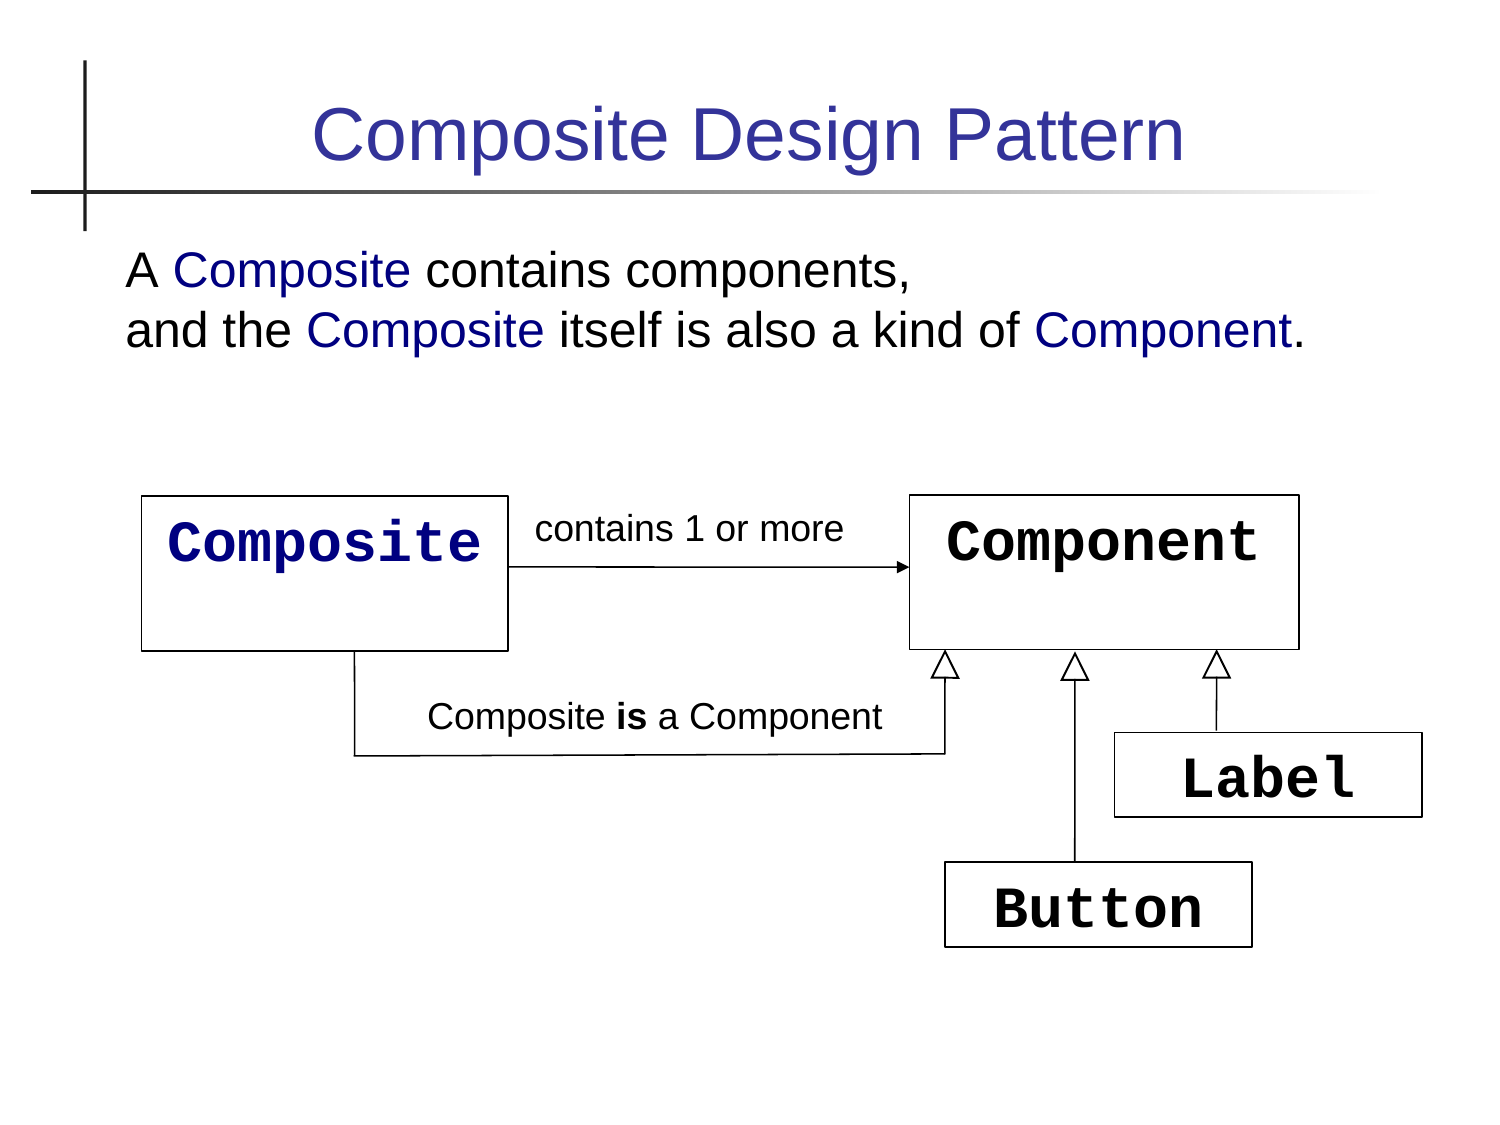

# Composite Design Pattern
A Composite contains components,
and the Composite itself is also a kind of Component.
Component
Composite
contains 1 or more
Composite is a Component
Label
Button